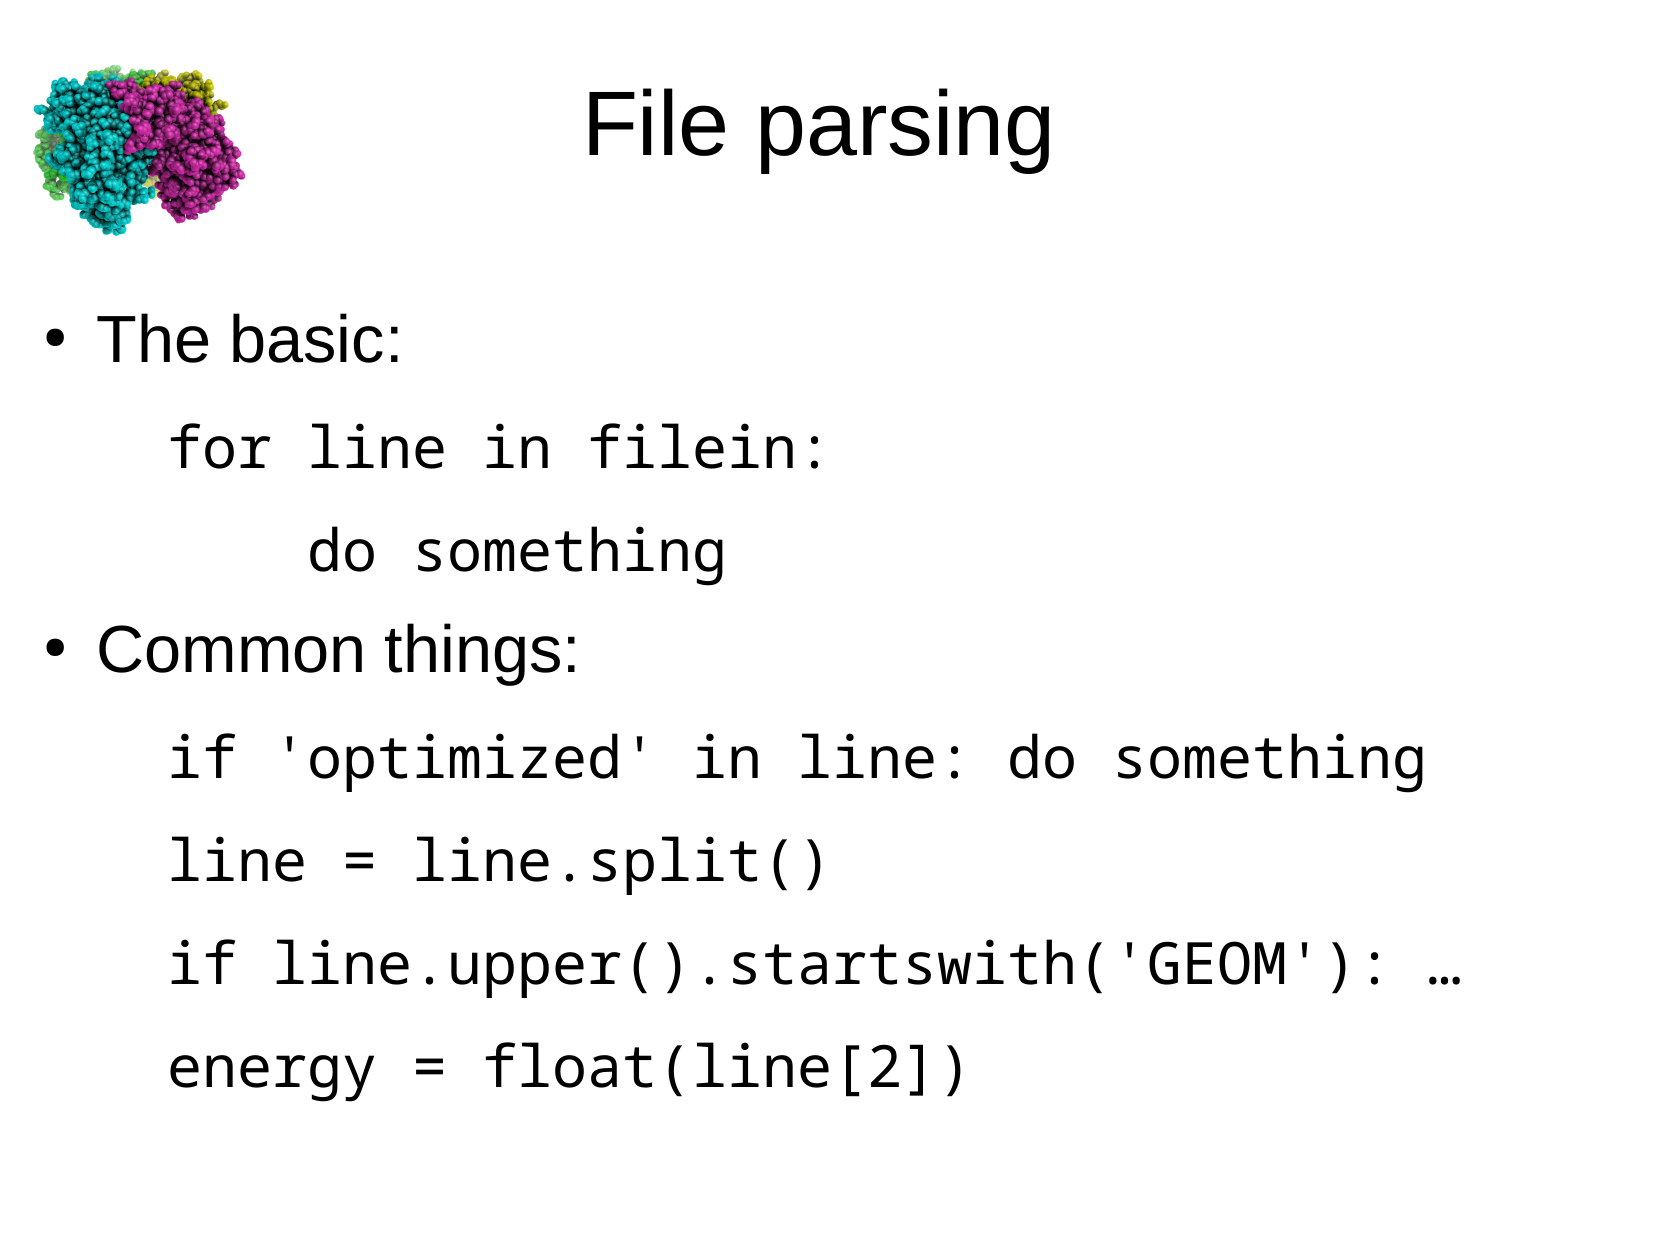

# File parsing
The basic:
for line in filein:
 do something
Common things:
if 'optimized' in line: do something
line = line.split()
if line.upper().startswith('GEOM'): …
energy = float(line[2])